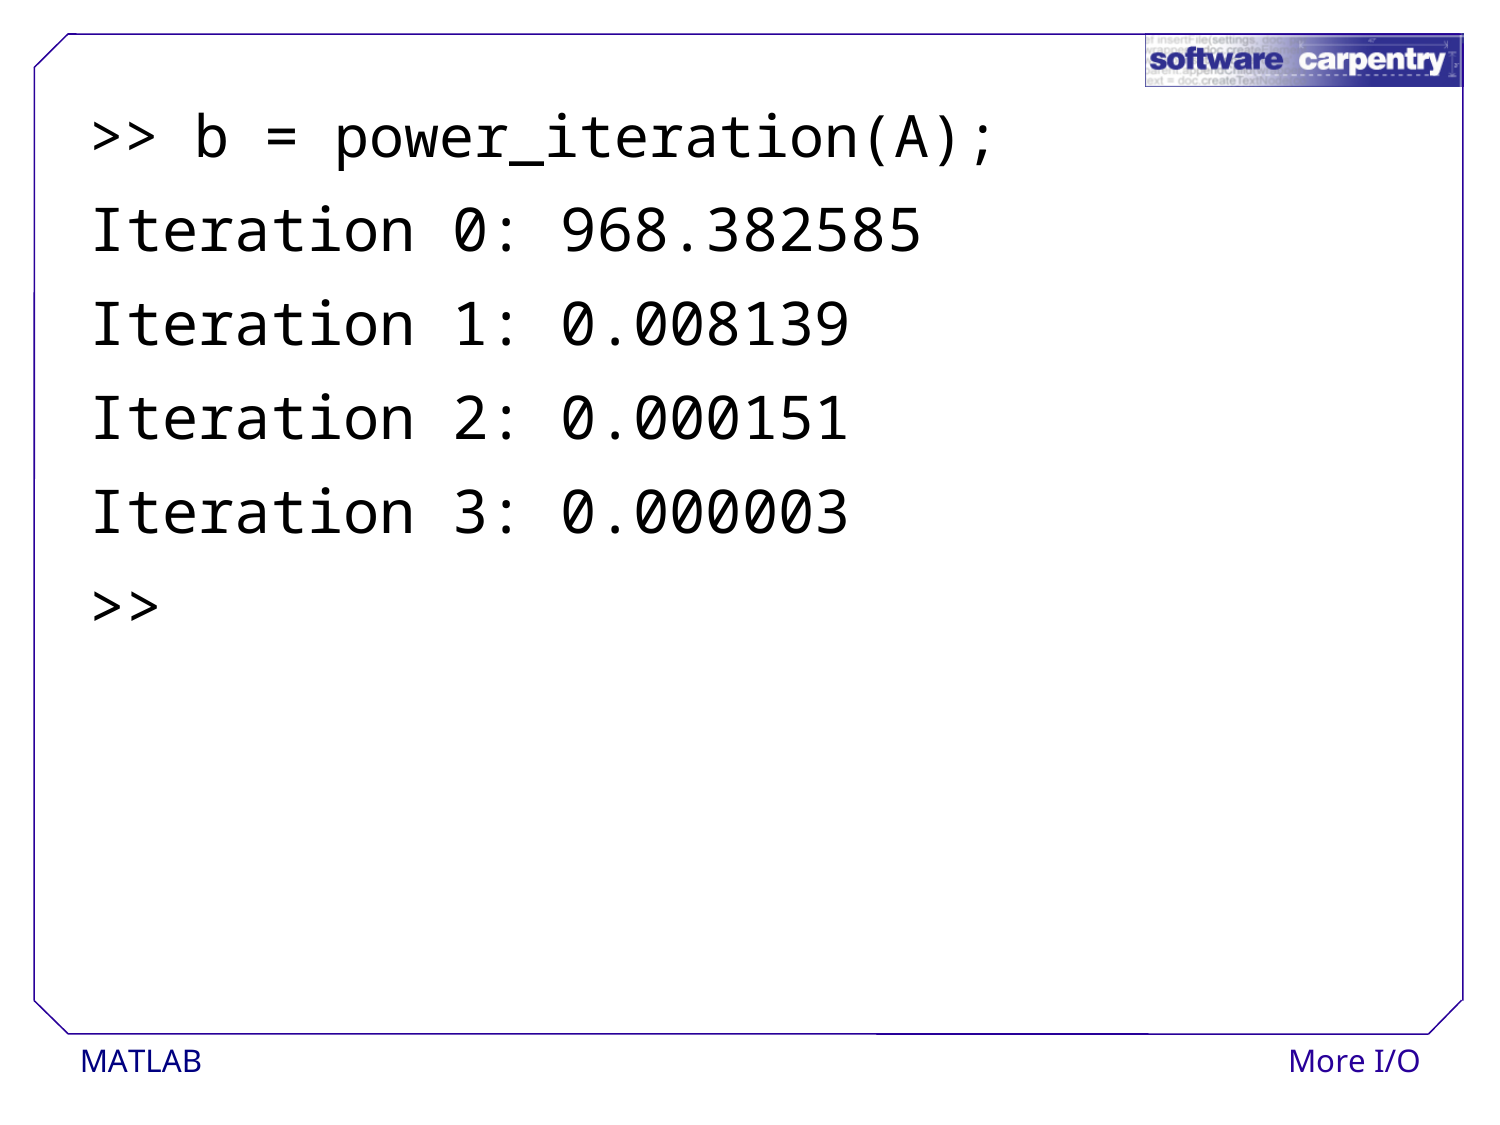

# >> b = power_iteration(A);
Iteration 0: 968.382585
Iteration 1: 0.008139
Iteration 2: 0.000151
Iteration 3: 0.000003
>>